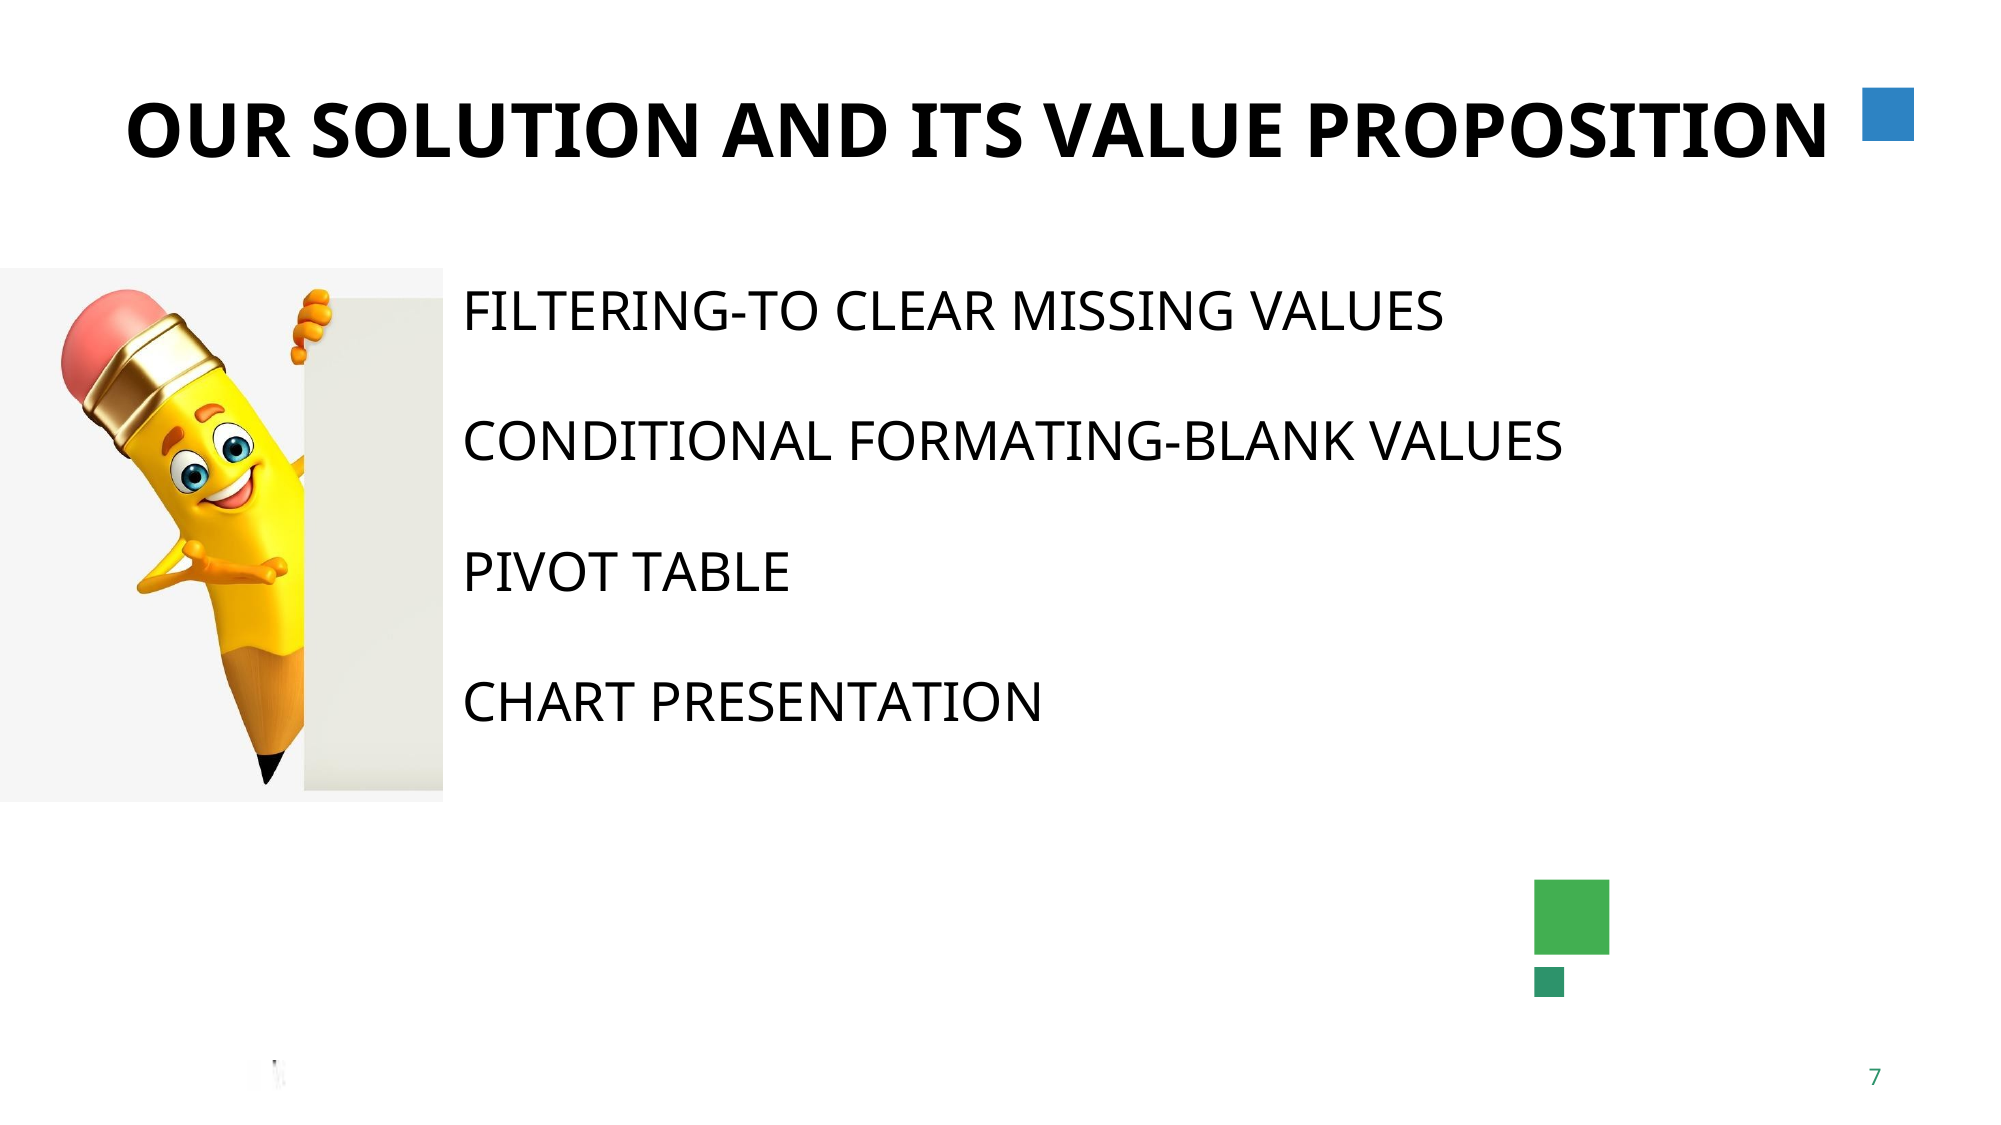

# OUR SOLUTION AND ITS VALUE PROPOSITION
FILTERING-TO CLEAR MISSING VALUES
CONDITIONAL FORMATING-BLANK VALUES
PIVOT TABLE
CHART PRESENTATION